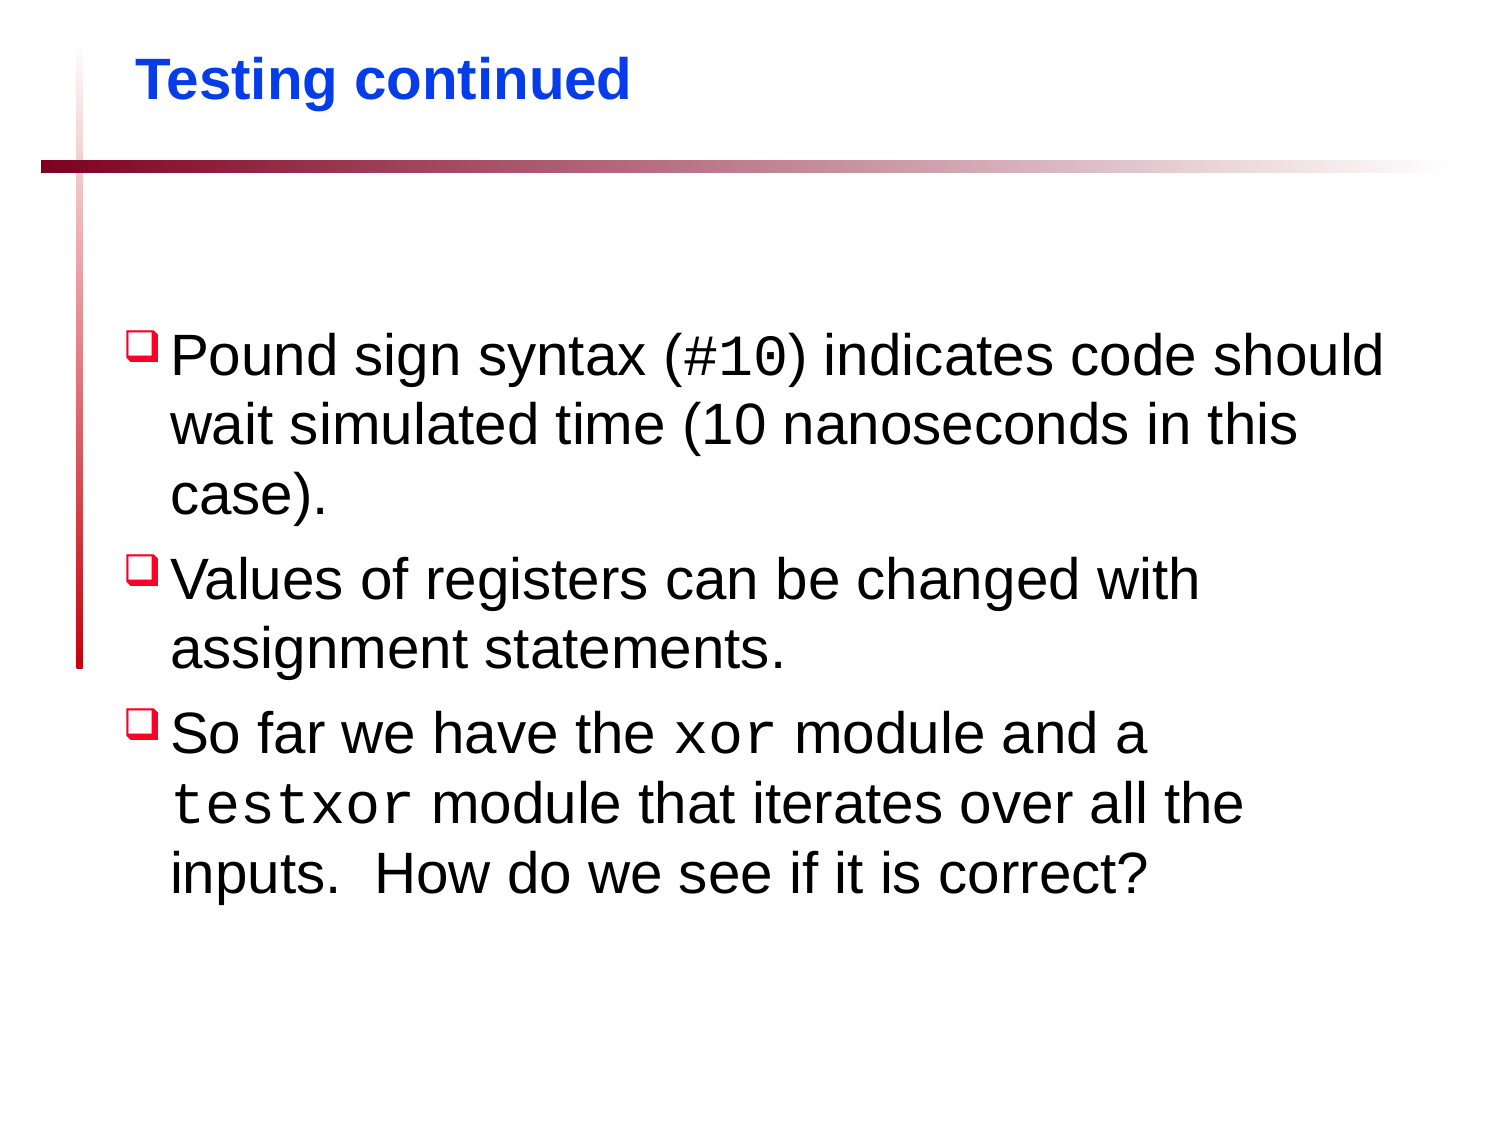

# Testing continued
Pound sign syntax (#10) indicates code should wait simulated time (10 nanoseconds in this case).
Values of registers can be changed with assignment statements.
So far we have the xor module and a testxor module that iterates over all the inputs. How do we see if it is correct?